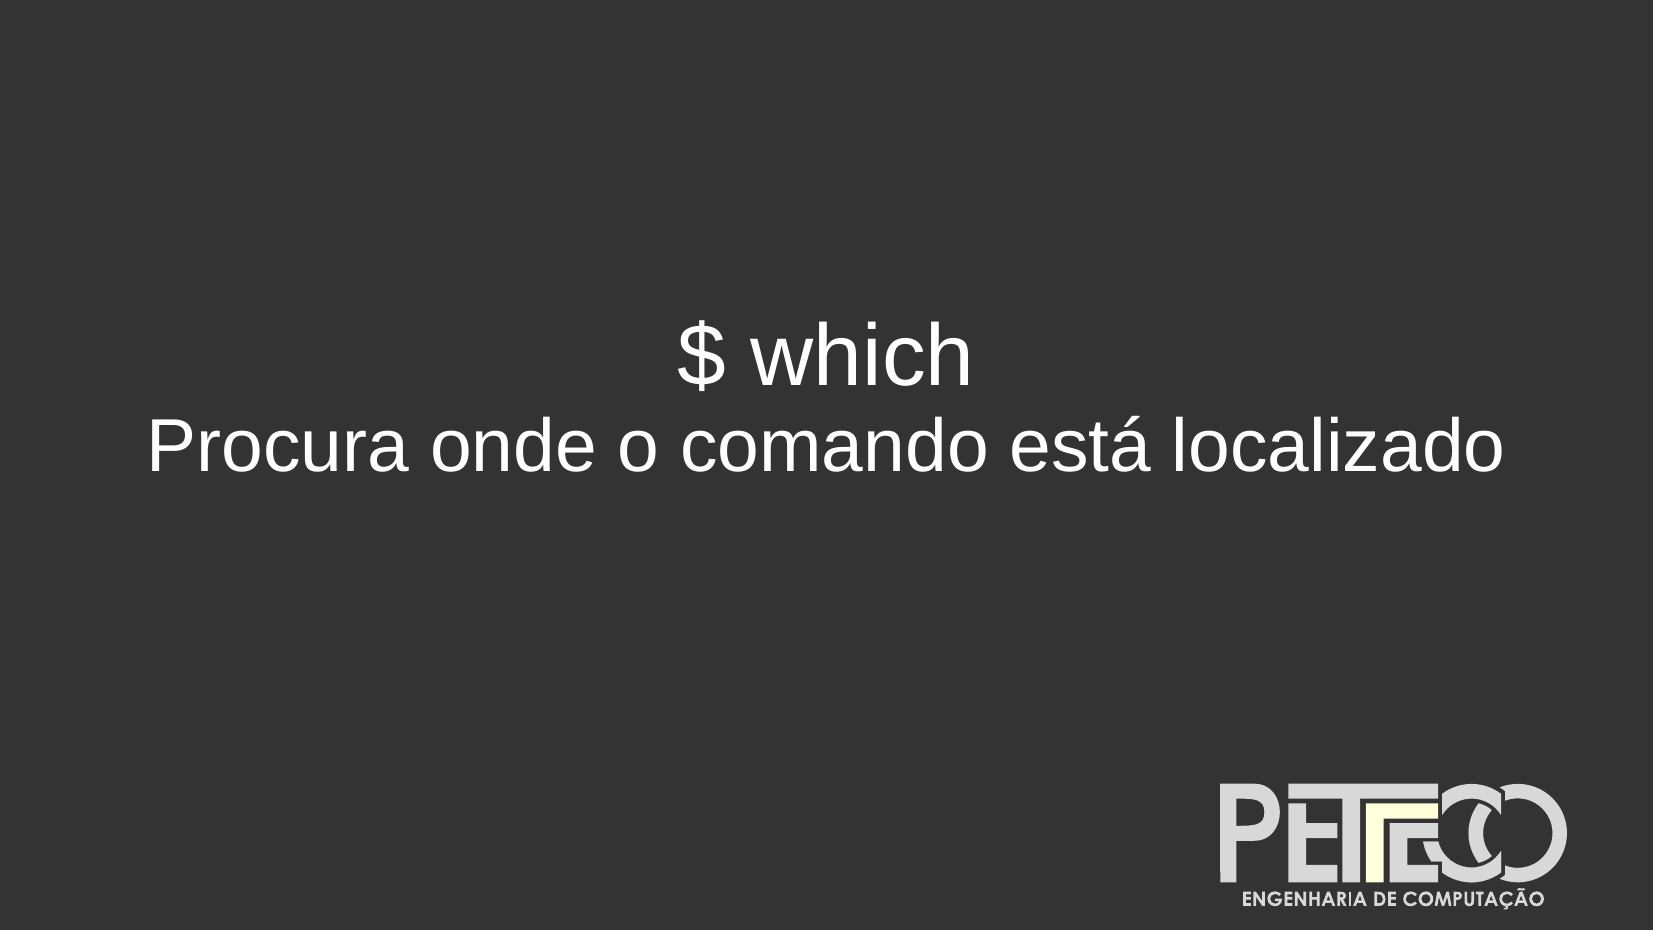

# $ which
Procura onde o comando está localizado